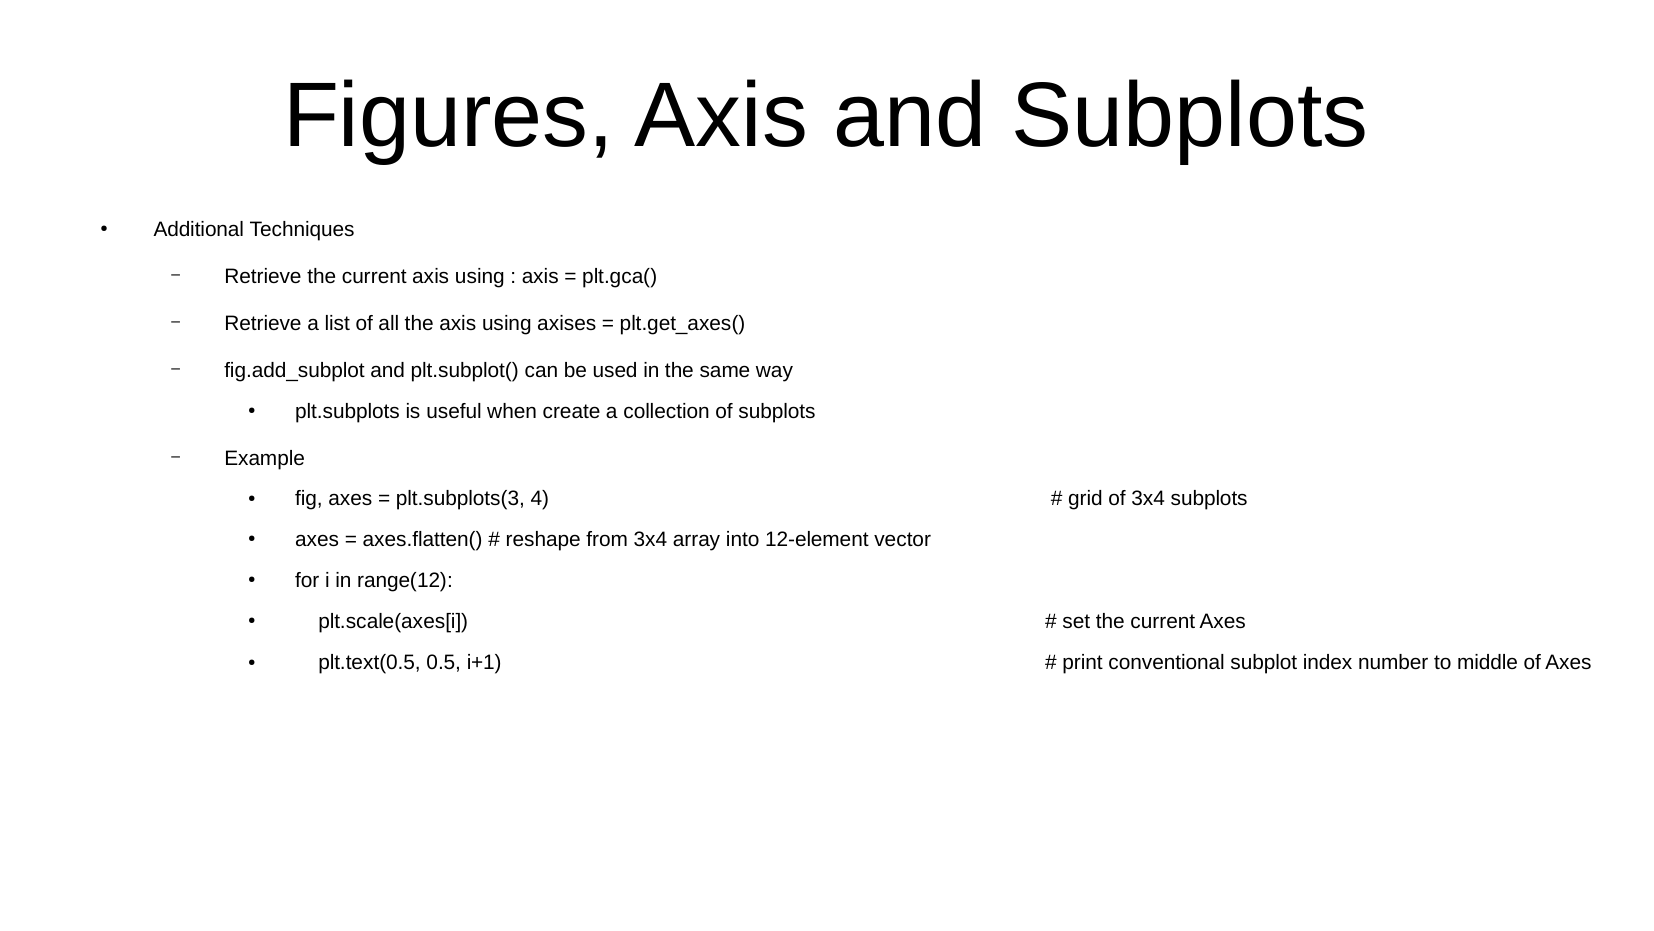

# Figures, Axis and Subplots
Additional Techniques
Retrieve the current axis using : axis = plt.gca()
Retrieve a list of all the axis using axises = plt.get_axes()
fig.add_subplot and plt.subplot() can be used in the same way
plt.subplots is useful when create a collection of subplots
Example
fig, axes = plt.subplots(3, 4)							 # grid of 3x4 subplots
axes = axes.flatten() # reshape from 3x4 array into 12-element vector
for i in range(12):
 plt.scale(axes[i]) 								# set the current Axes
 plt.text(0.5, 0.5, i+1) 								# print conventional subplot index number to middle of Axes